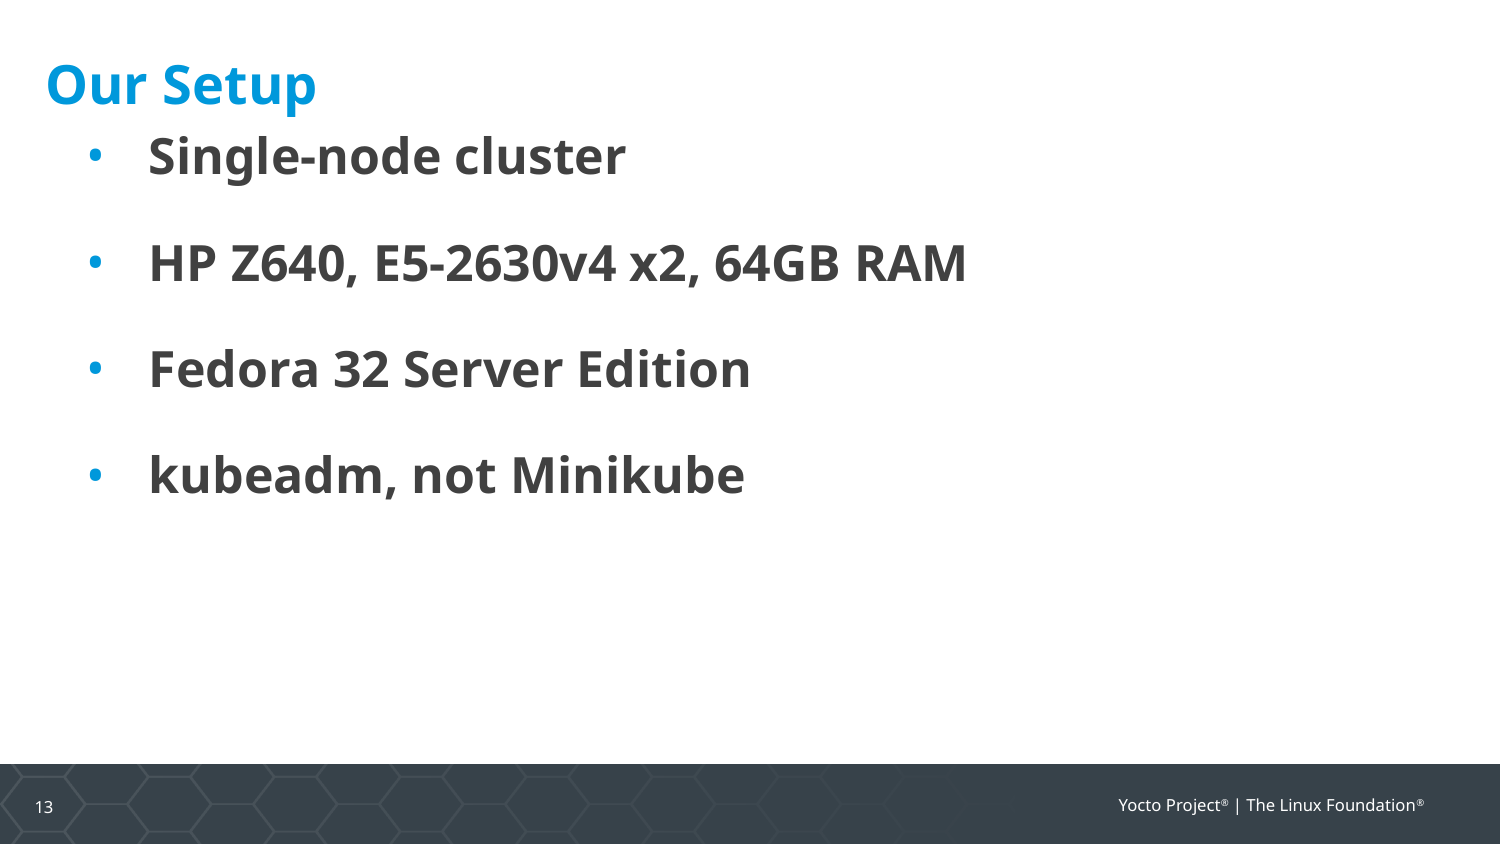

# Our Setup
Single-node cluster
HP Z640, E5-2630v4 x2, 64GB RAM
Fedora 32 Server Edition
kubeadm, not Minikube